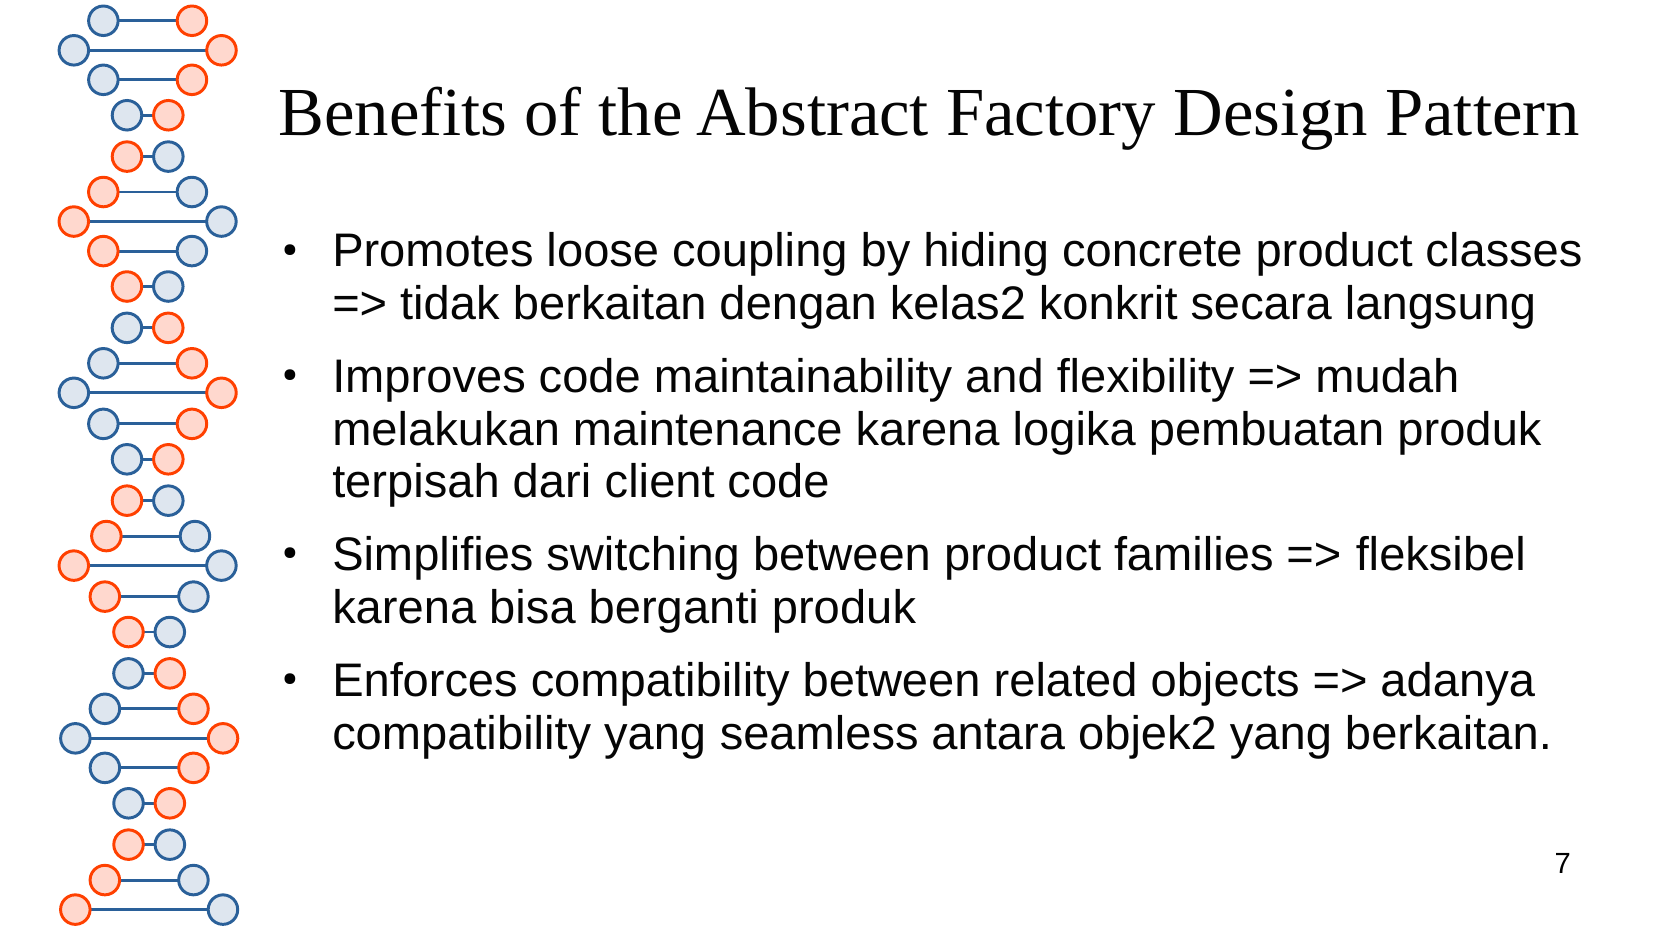

# Benefits of the Abstract Factory Design Pattern
Promotes loose coupling by hiding concrete product classes => tidak berkaitan dengan kelas2 konkrit secara langsung
Improves code maintainability and flexibility => mudah melakukan maintenance karena logika pembuatan produk terpisah dari client code
Simplifies switching between product families => fleksibel karena bisa berganti produk
Enforces compatibility between related objects => adanya compatibility yang seamless antara objek2 yang berkaitan.
7